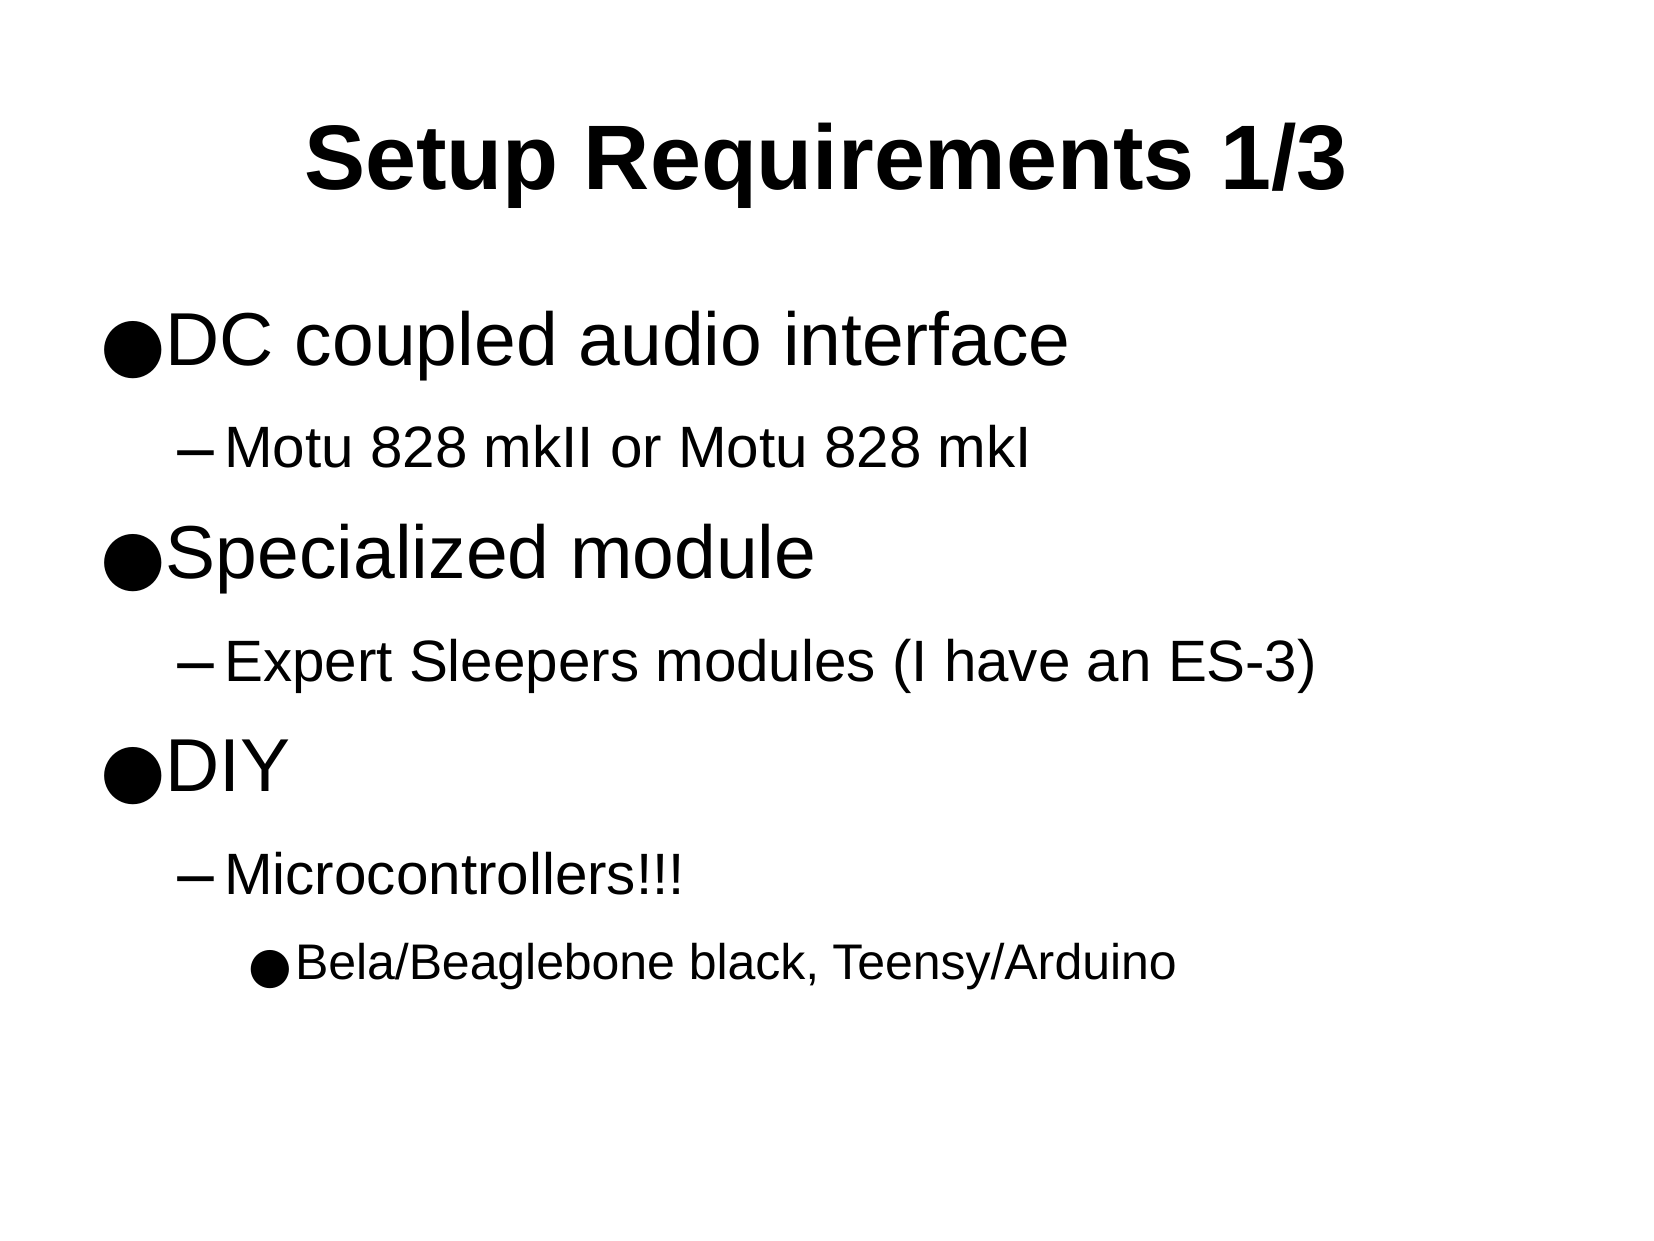

Setup Requirements 1/3
DC coupled audio interface
Motu 828 mkII or Motu 828 mkI
Specialized module
Expert Sleepers modules (I have an ES-3)
DIY
Microcontrollers!!!
Bela/Beaglebone black, Teensy/Arduino